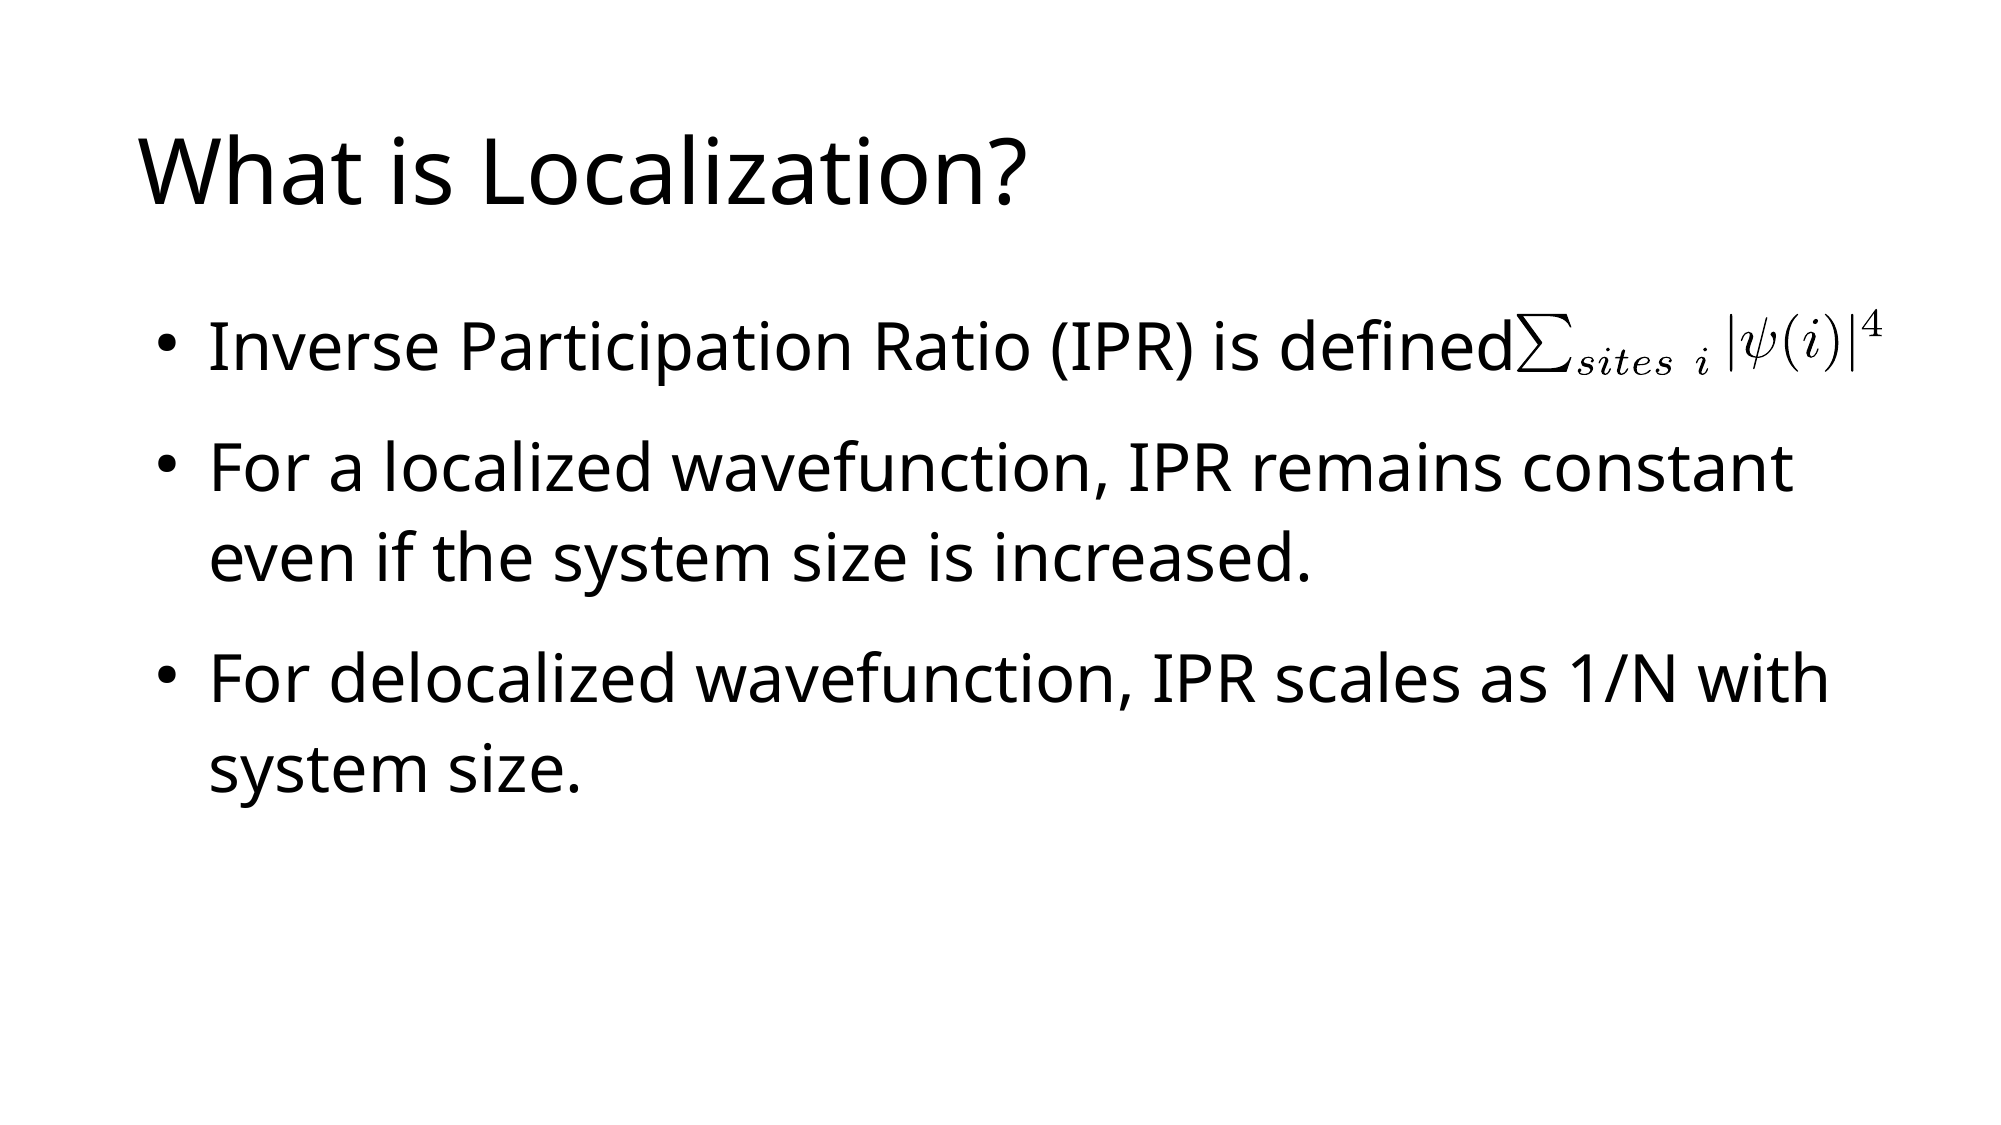

# What is Localization?
Inverse Participation Ratio (IPR) is defined as
For a localized wavefunction, IPR remains constant even if the system size is increased.
For delocalized wavefunction, IPR scales as 1/N with system size.